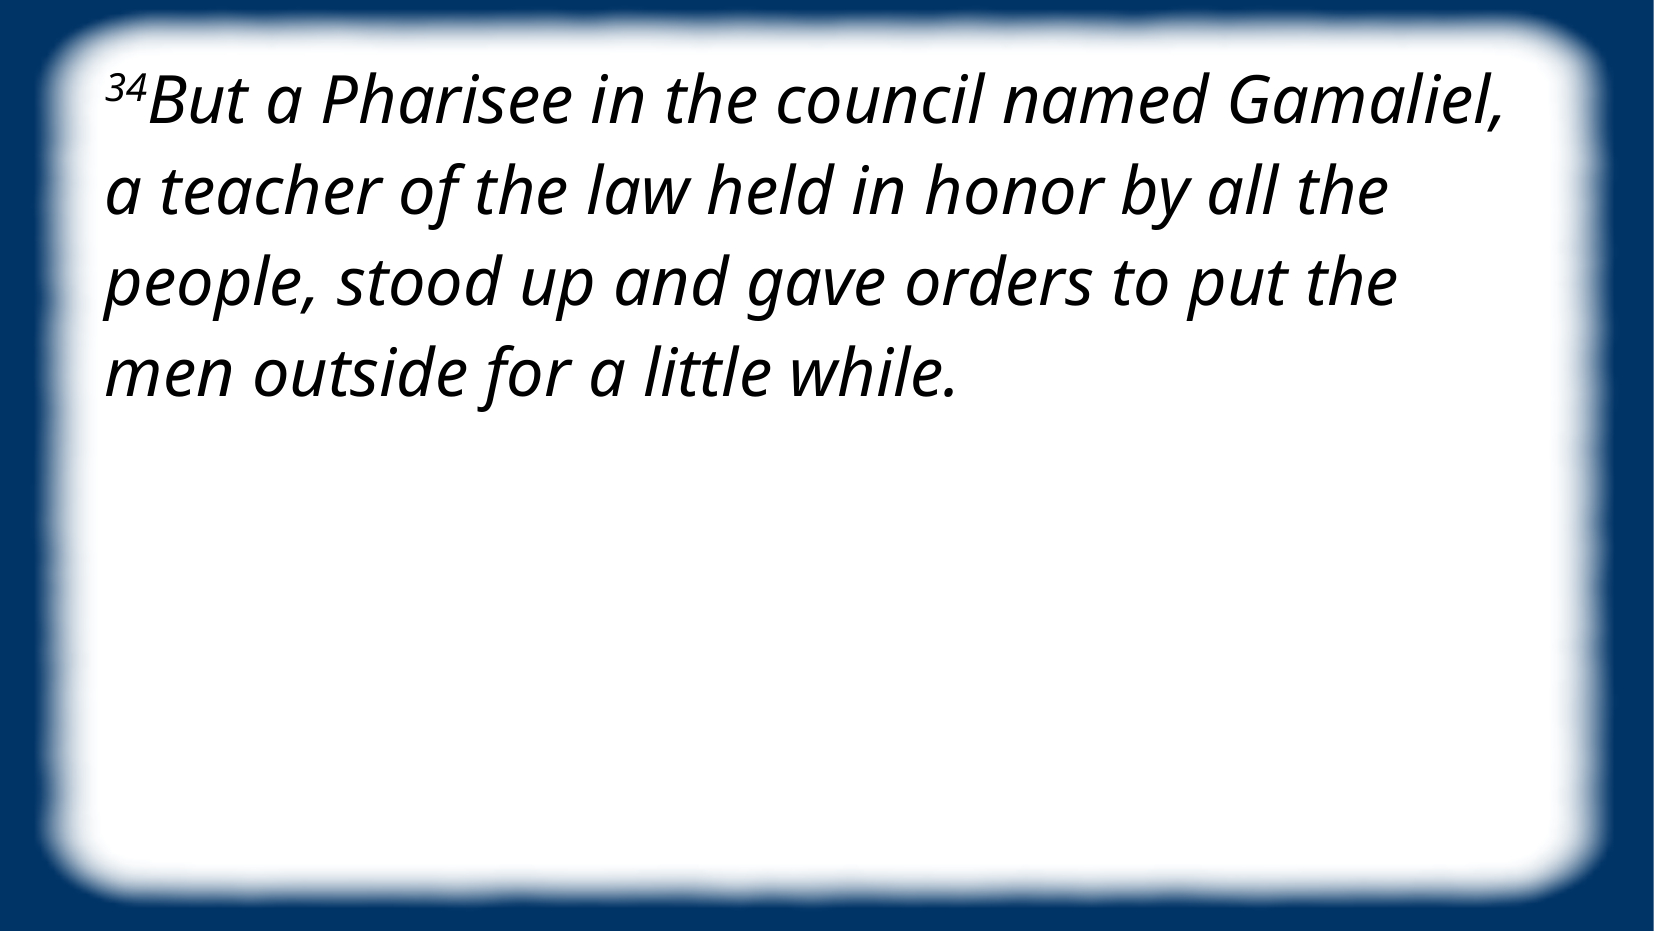

34But a Pharisee in the council named Gamaliel, a teacher of the law held in honor by all the people, stood up and gave orders to put the men outside for a little while.